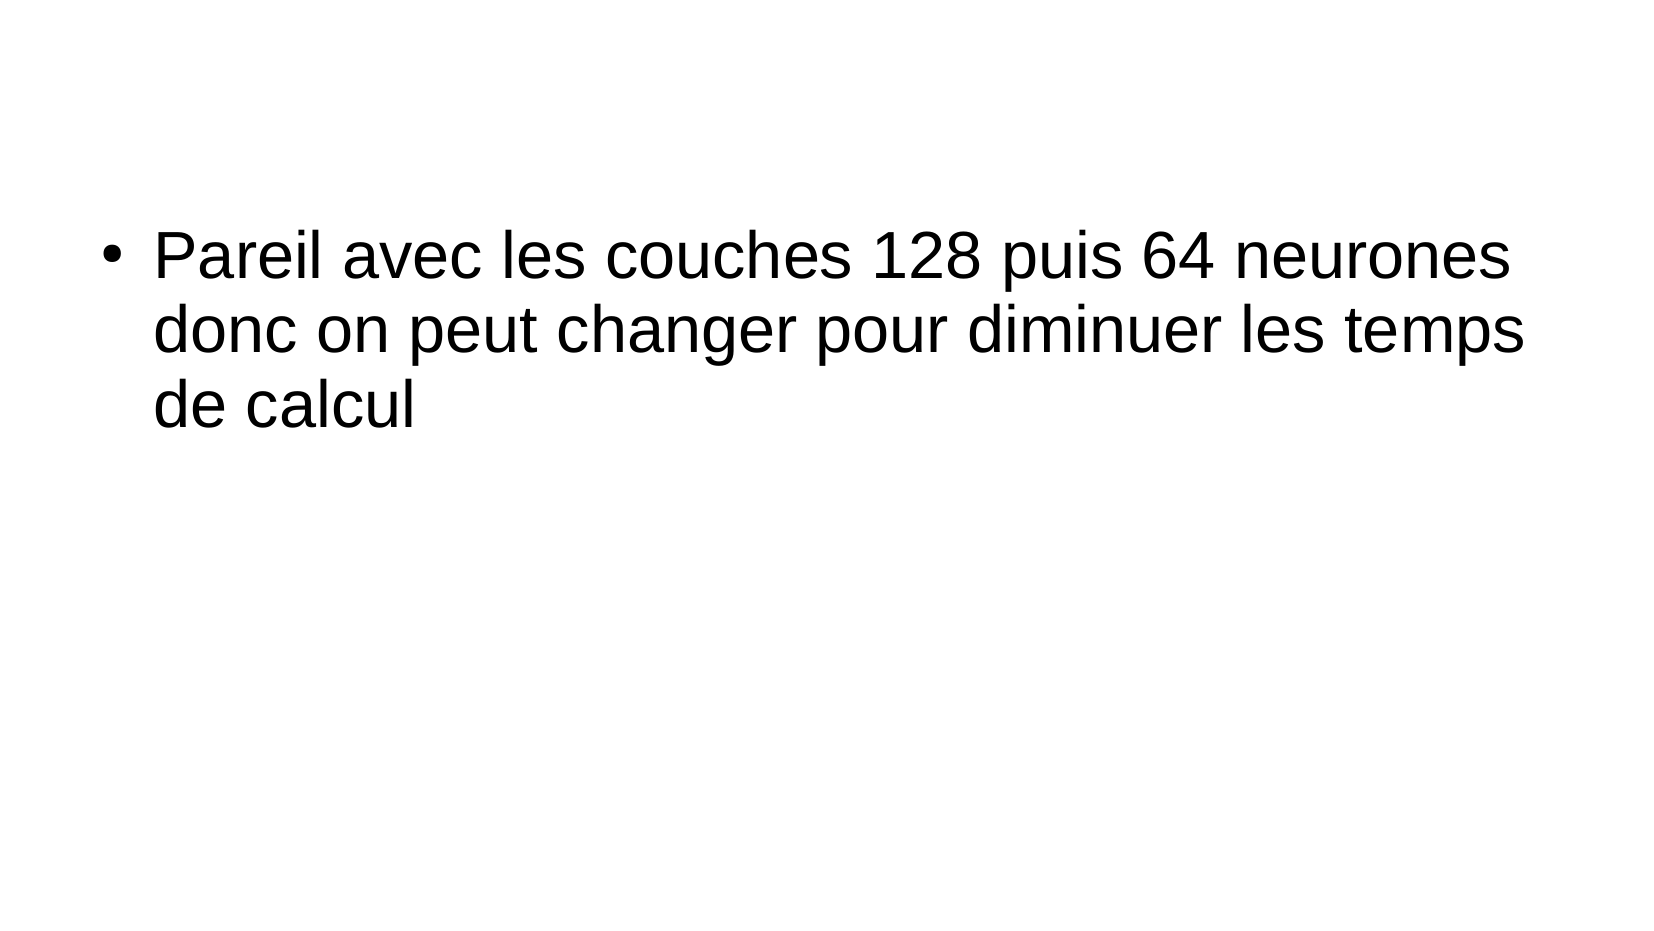

# Pareil avec les couches 128 puis 64 neurones donc on peut changer pour diminuer les temps de calcul